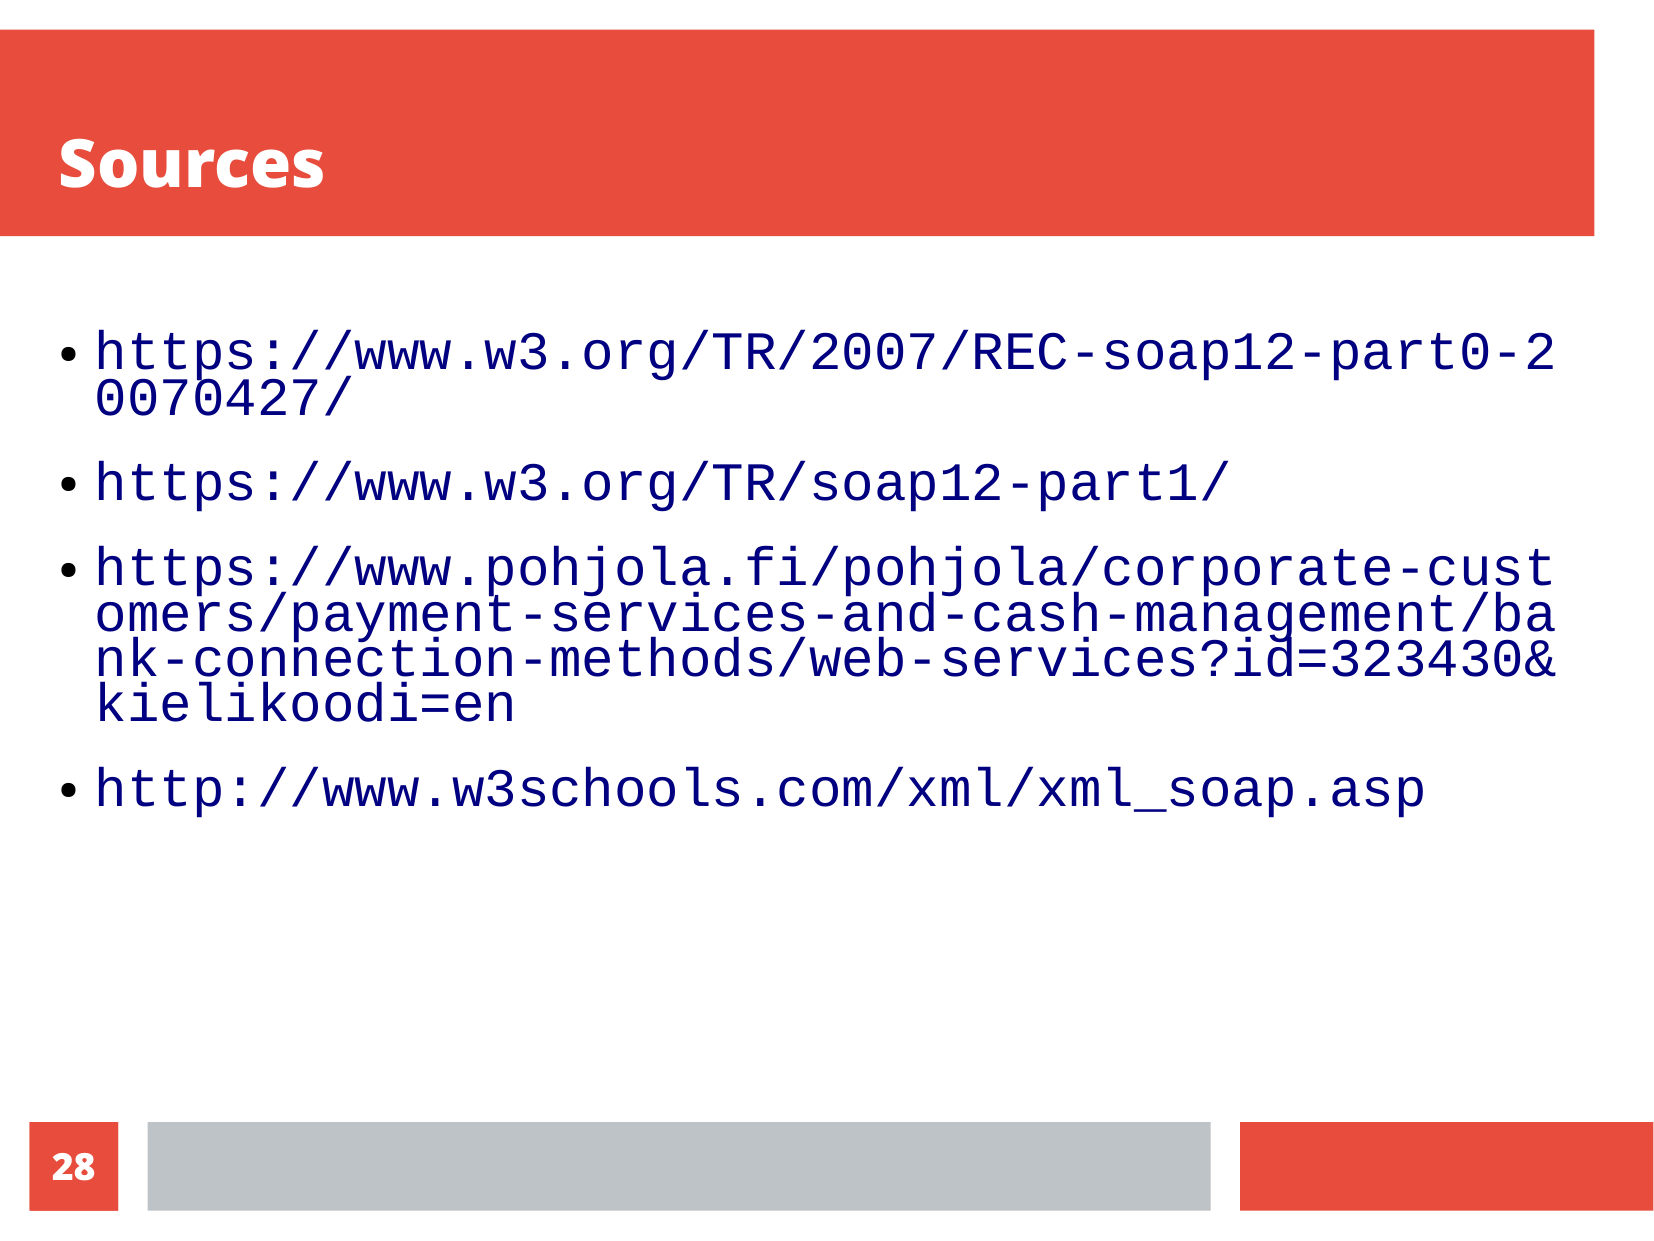

# Sources
https://www.w3.org/TR/2007/REC-soap12-part0-20070427/
https://www.w3.org/TR/soap12-part1/
https://www.pohjola.fi/pohjola/corporate-customers/payment-services-and-cash-management/bank-connection-methods/web-services?id=323430&kielikoodi=en
http://www.w3schools.com/xml/xml_soap.asp
28